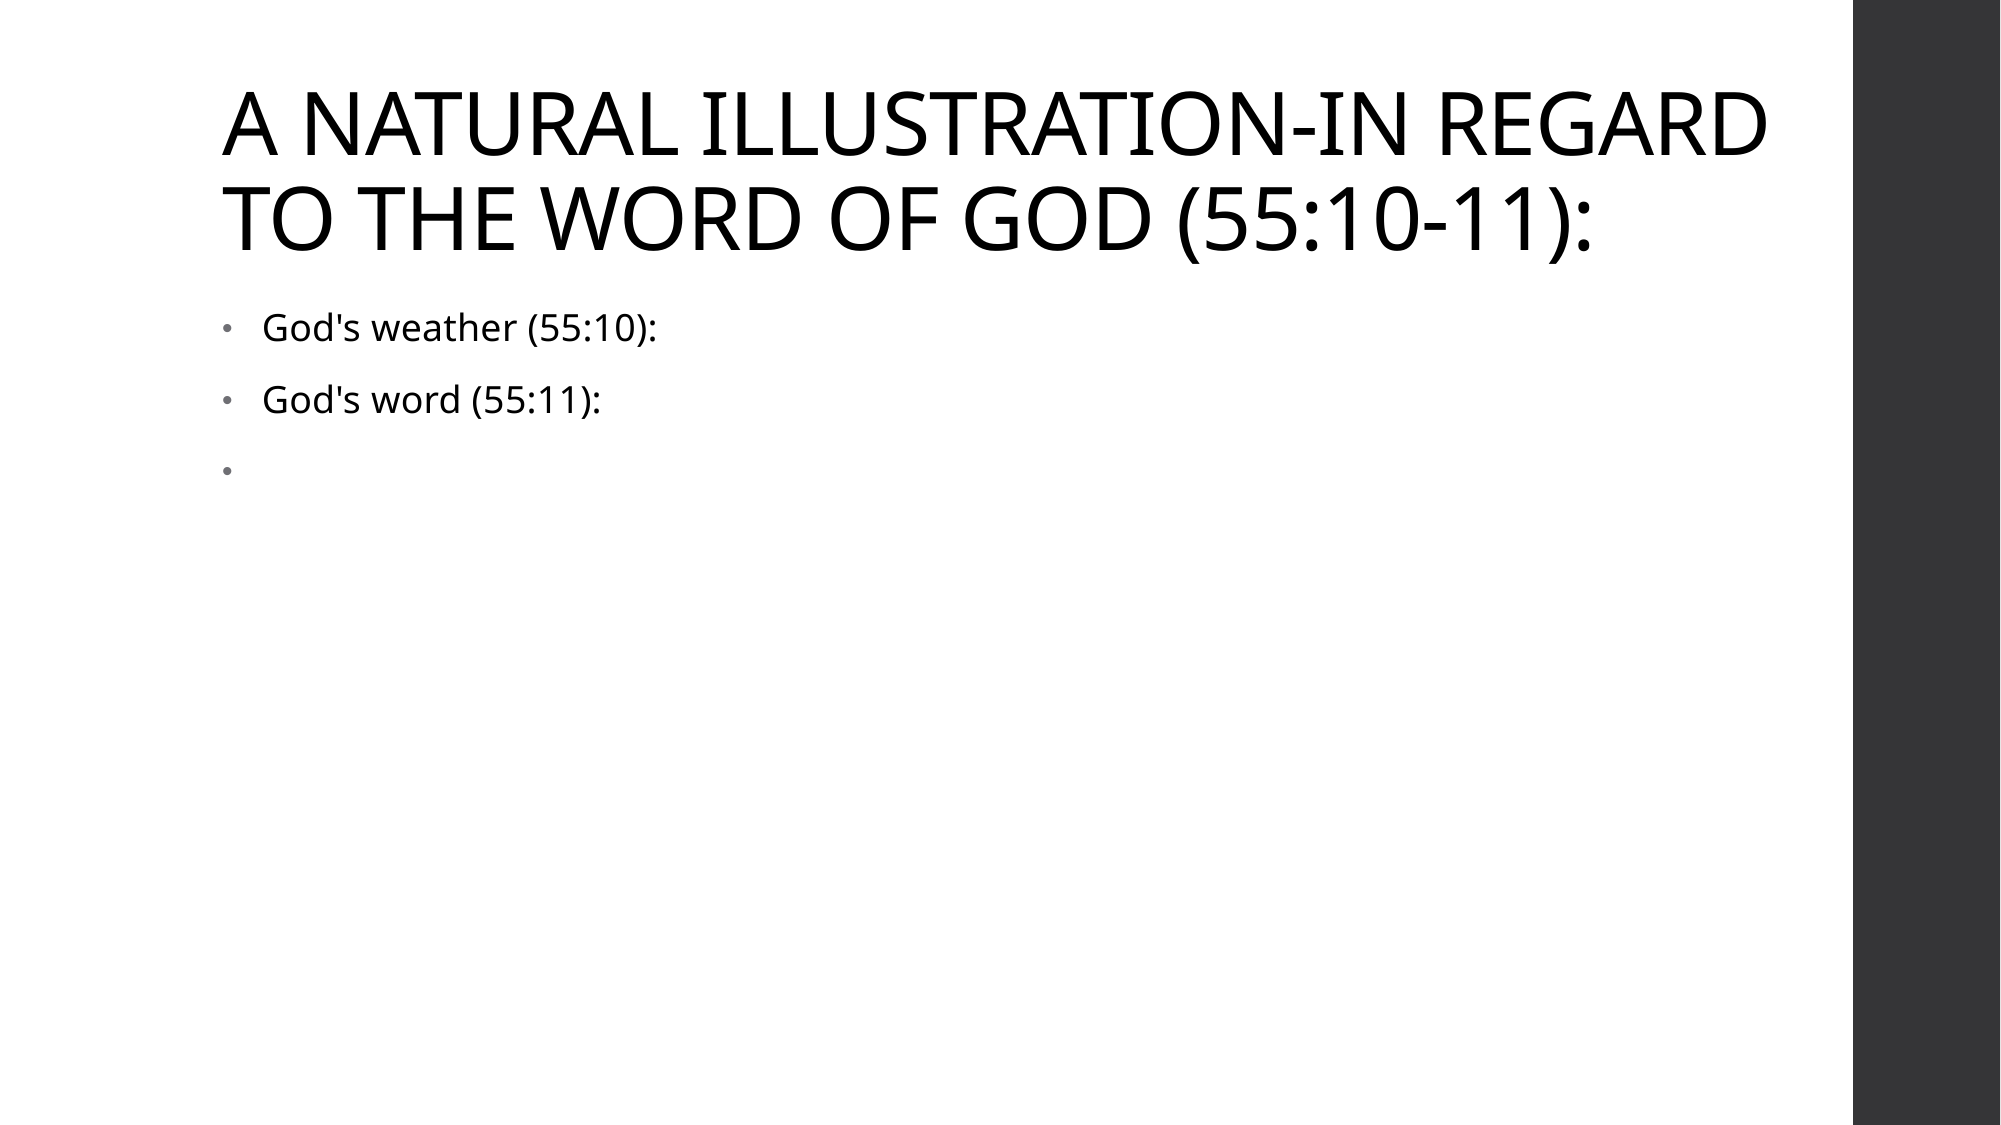

# A NATURAL ILLUSTRATION-IN REGARD TO THE WORD OF GOD (55:10-11):
 God's weather (55:10):
 God's word (55:11):